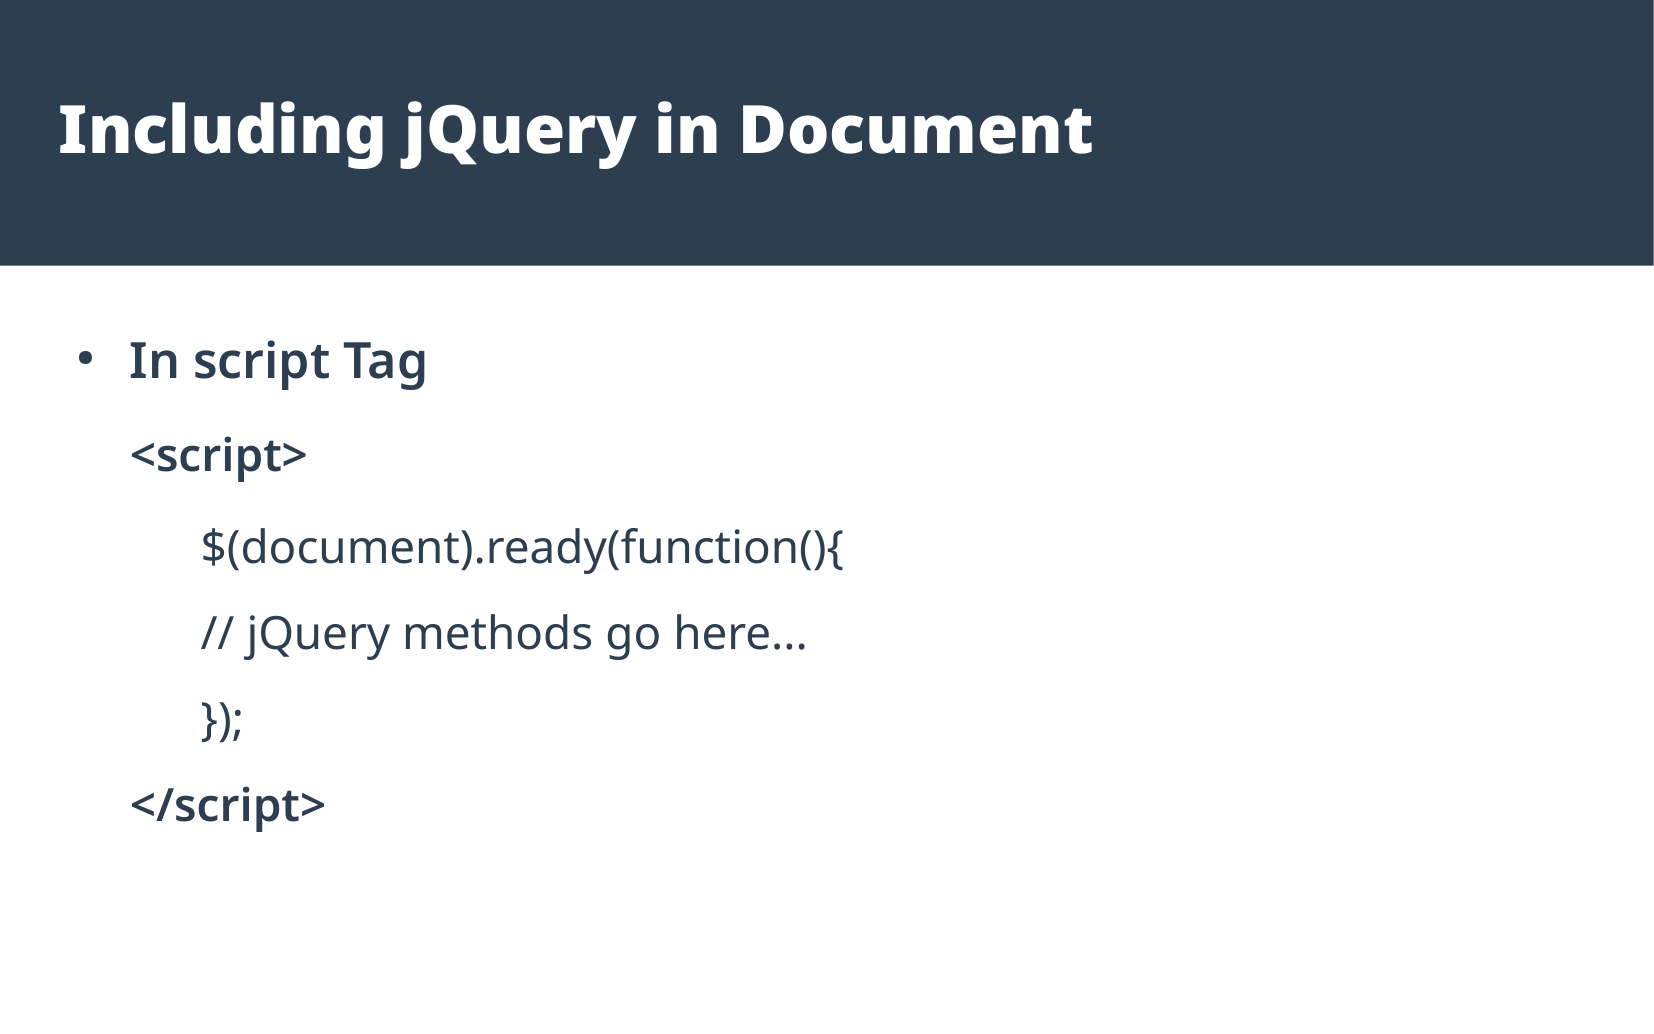

# Including jQuery in Document
In script Tag
<script>
$(document).ready(function(){
// jQuery methods go here...
});
</script>